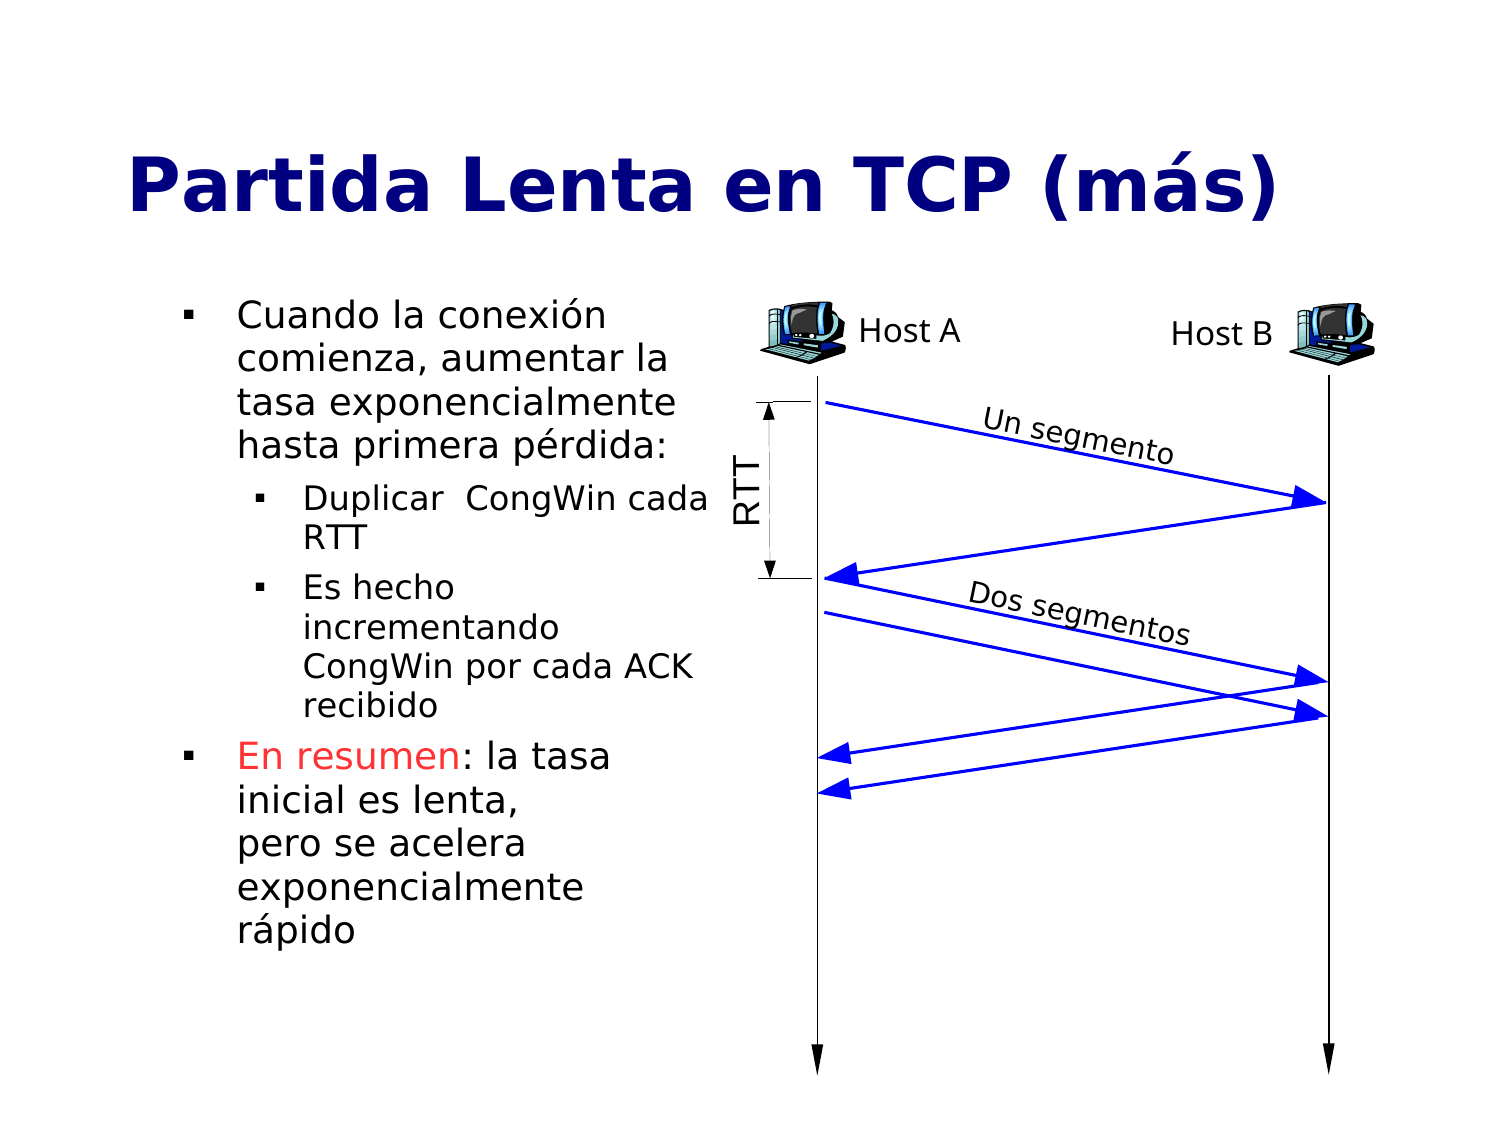

# Partida Lenta en TCP (más)
Cuando la conexión comienza, aumentar la tasa exponencialmente hasta primera pérdida:
Duplicar CongWin cada RTT
Es hecho incrementando CongWin por cada ACK recibido
En resumen: la tasa inicial es lenta,
pero se acelera exponencialmente rápido
Host A
Host B
Un segmento
Dos segmentos